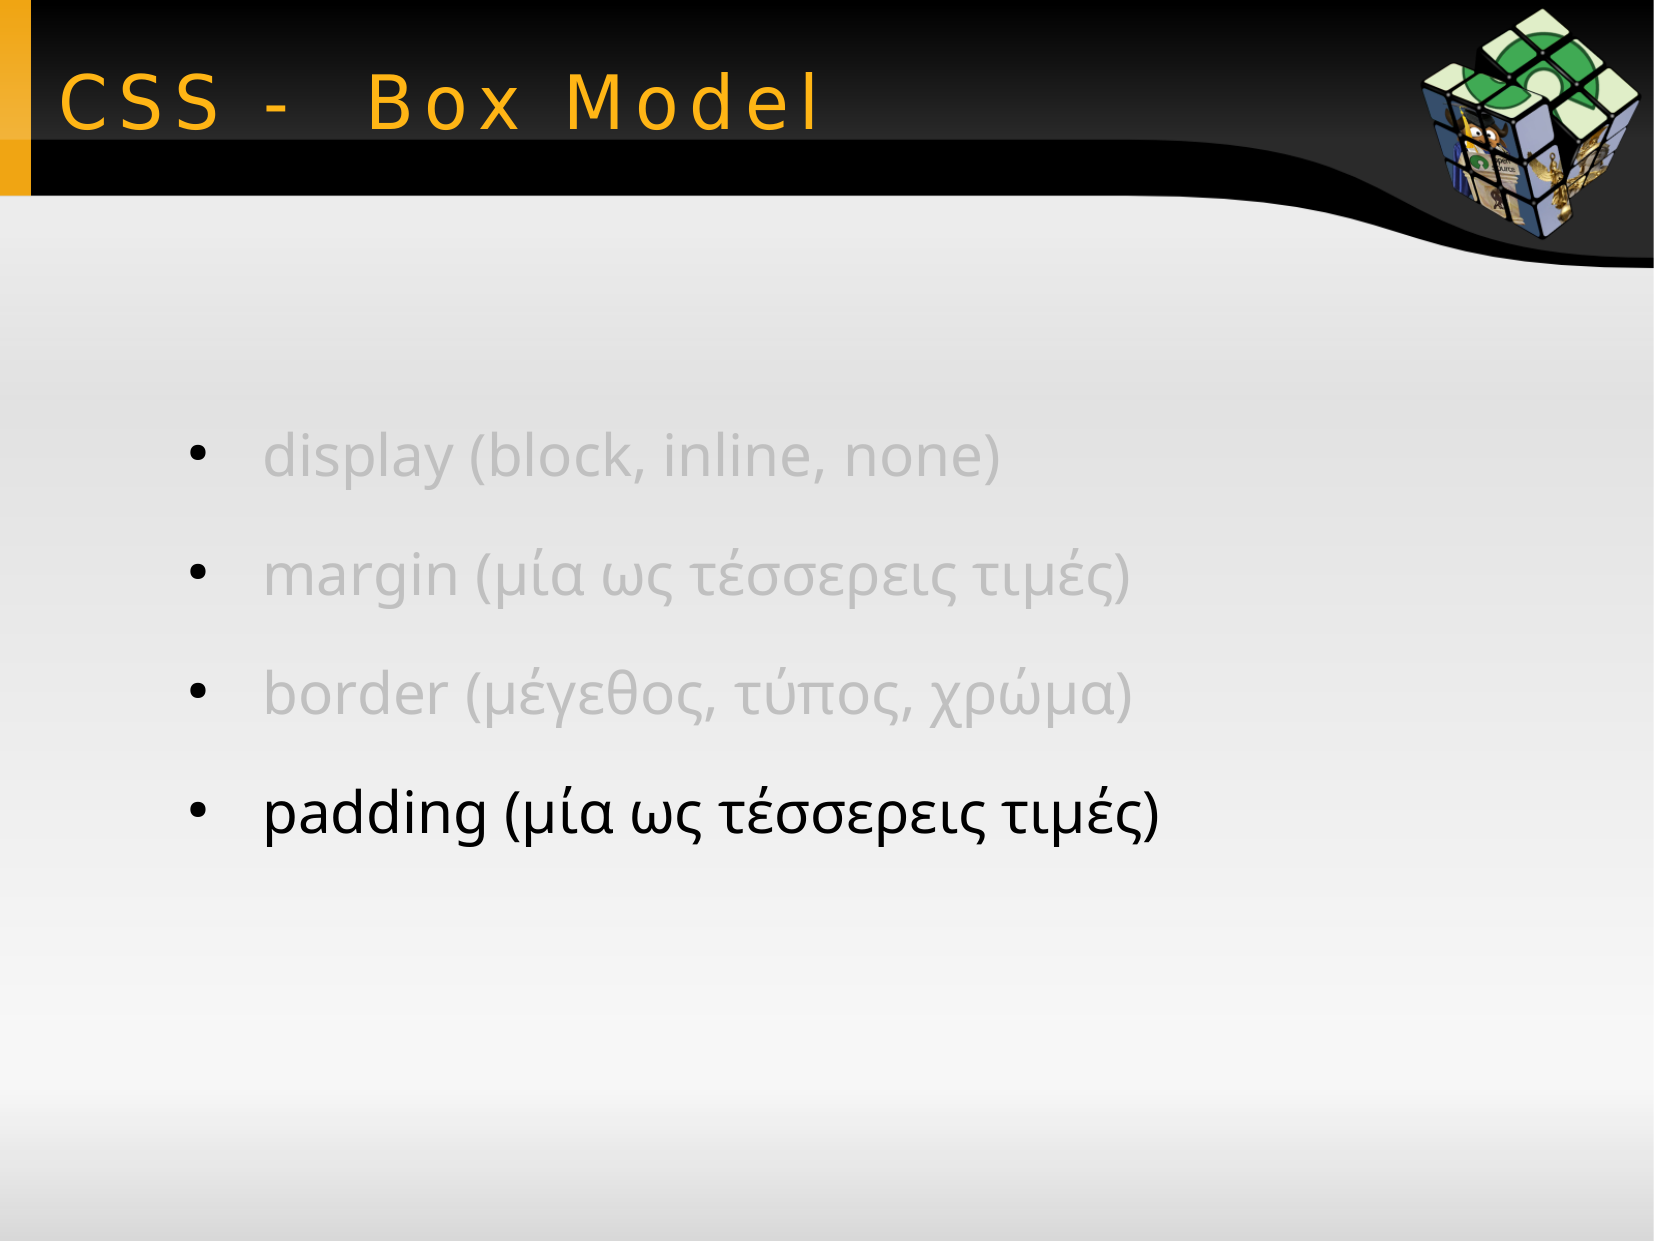

# CSS - Box Model
display (block, inline, none)
margin (μία ως τέσσερεις τιμές)
border (μέγεθος, τύπος, χρώμα)
padding (μία ως τέσσερεις τιμές)